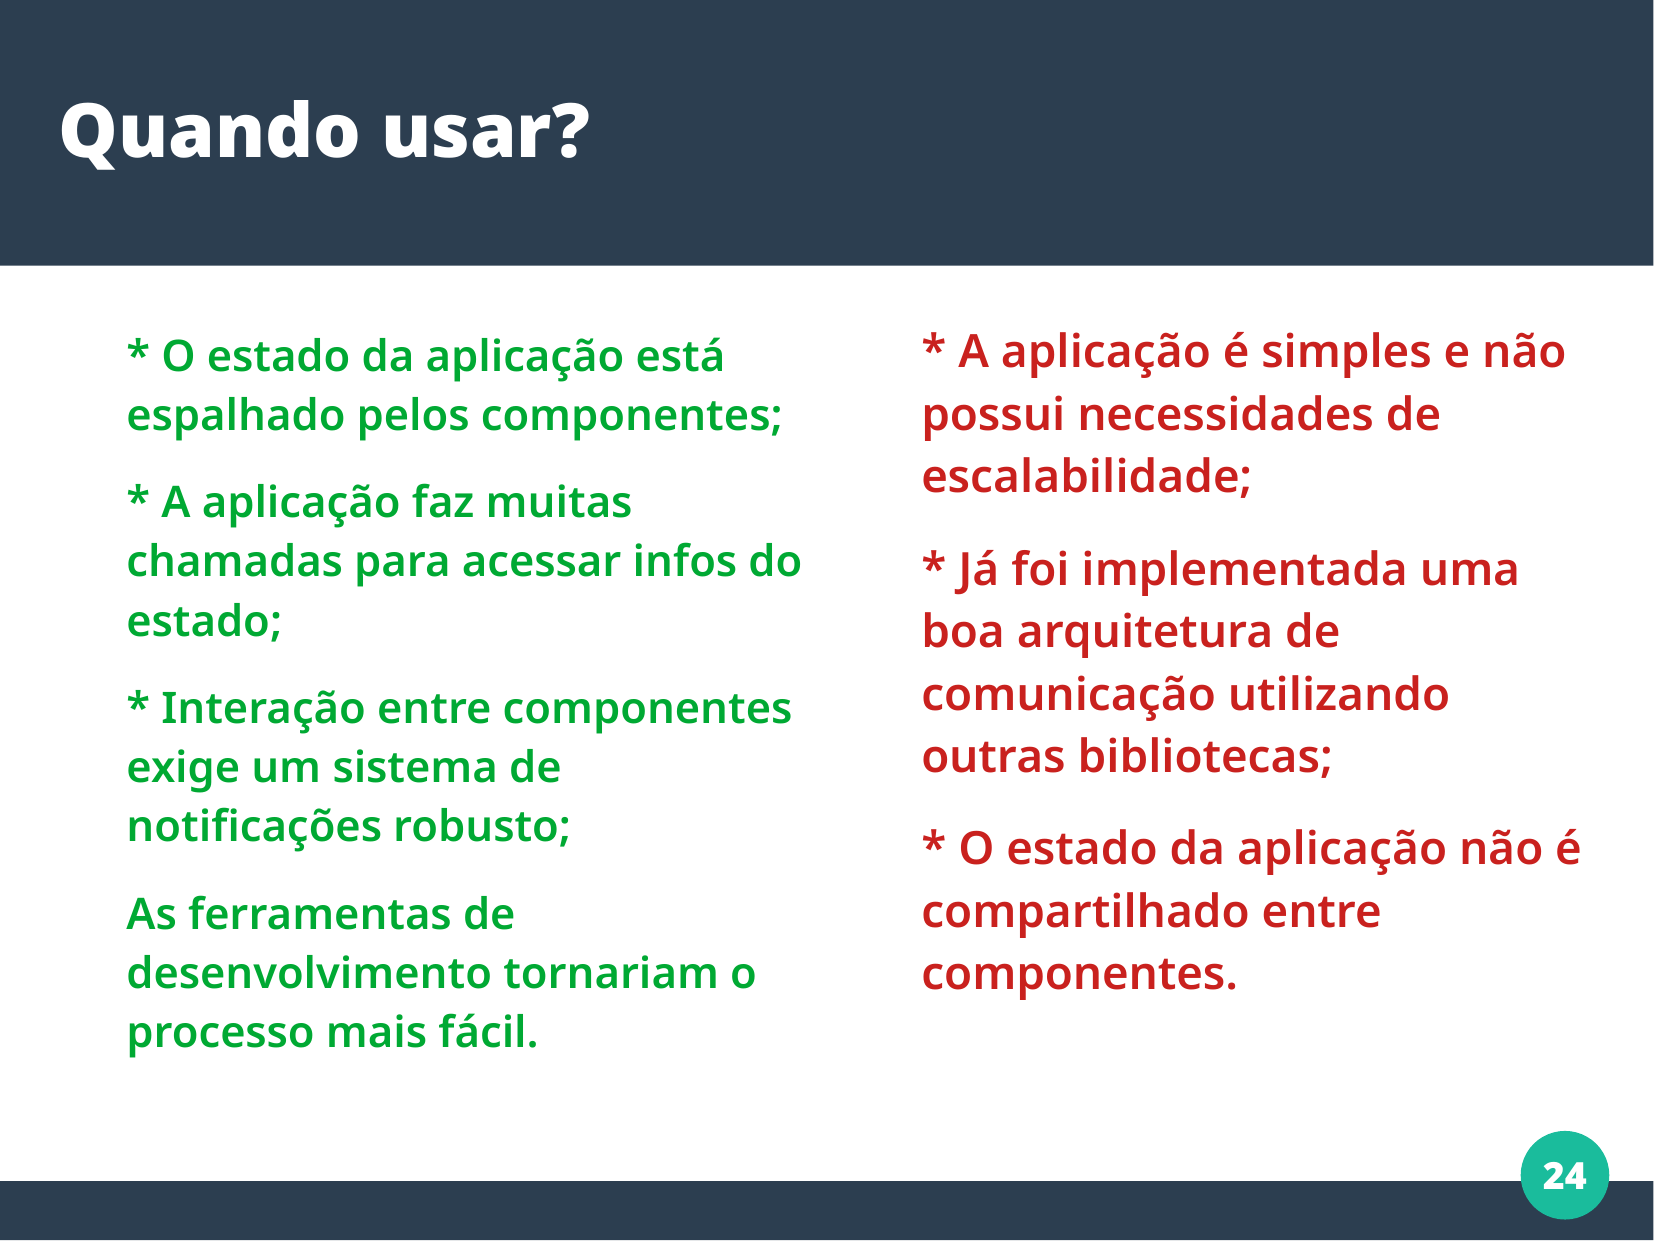

# Quando usar?
* A aplicação é simples e não possui necessidades de escalabilidade;
* Já foi implementada uma boa arquitetura de comunicação utilizando outras bibliotecas;
* O estado da aplicação não é compartilhado entre componentes.
* O estado da aplicação está espalhado pelos componentes;
* A aplicação faz muitas chamadas para acessar infos do estado;
* Interação entre componentes exige um sistema de notificações robusto;
As ferramentas de desenvolvimento tornariam o processo mais fácil.
24